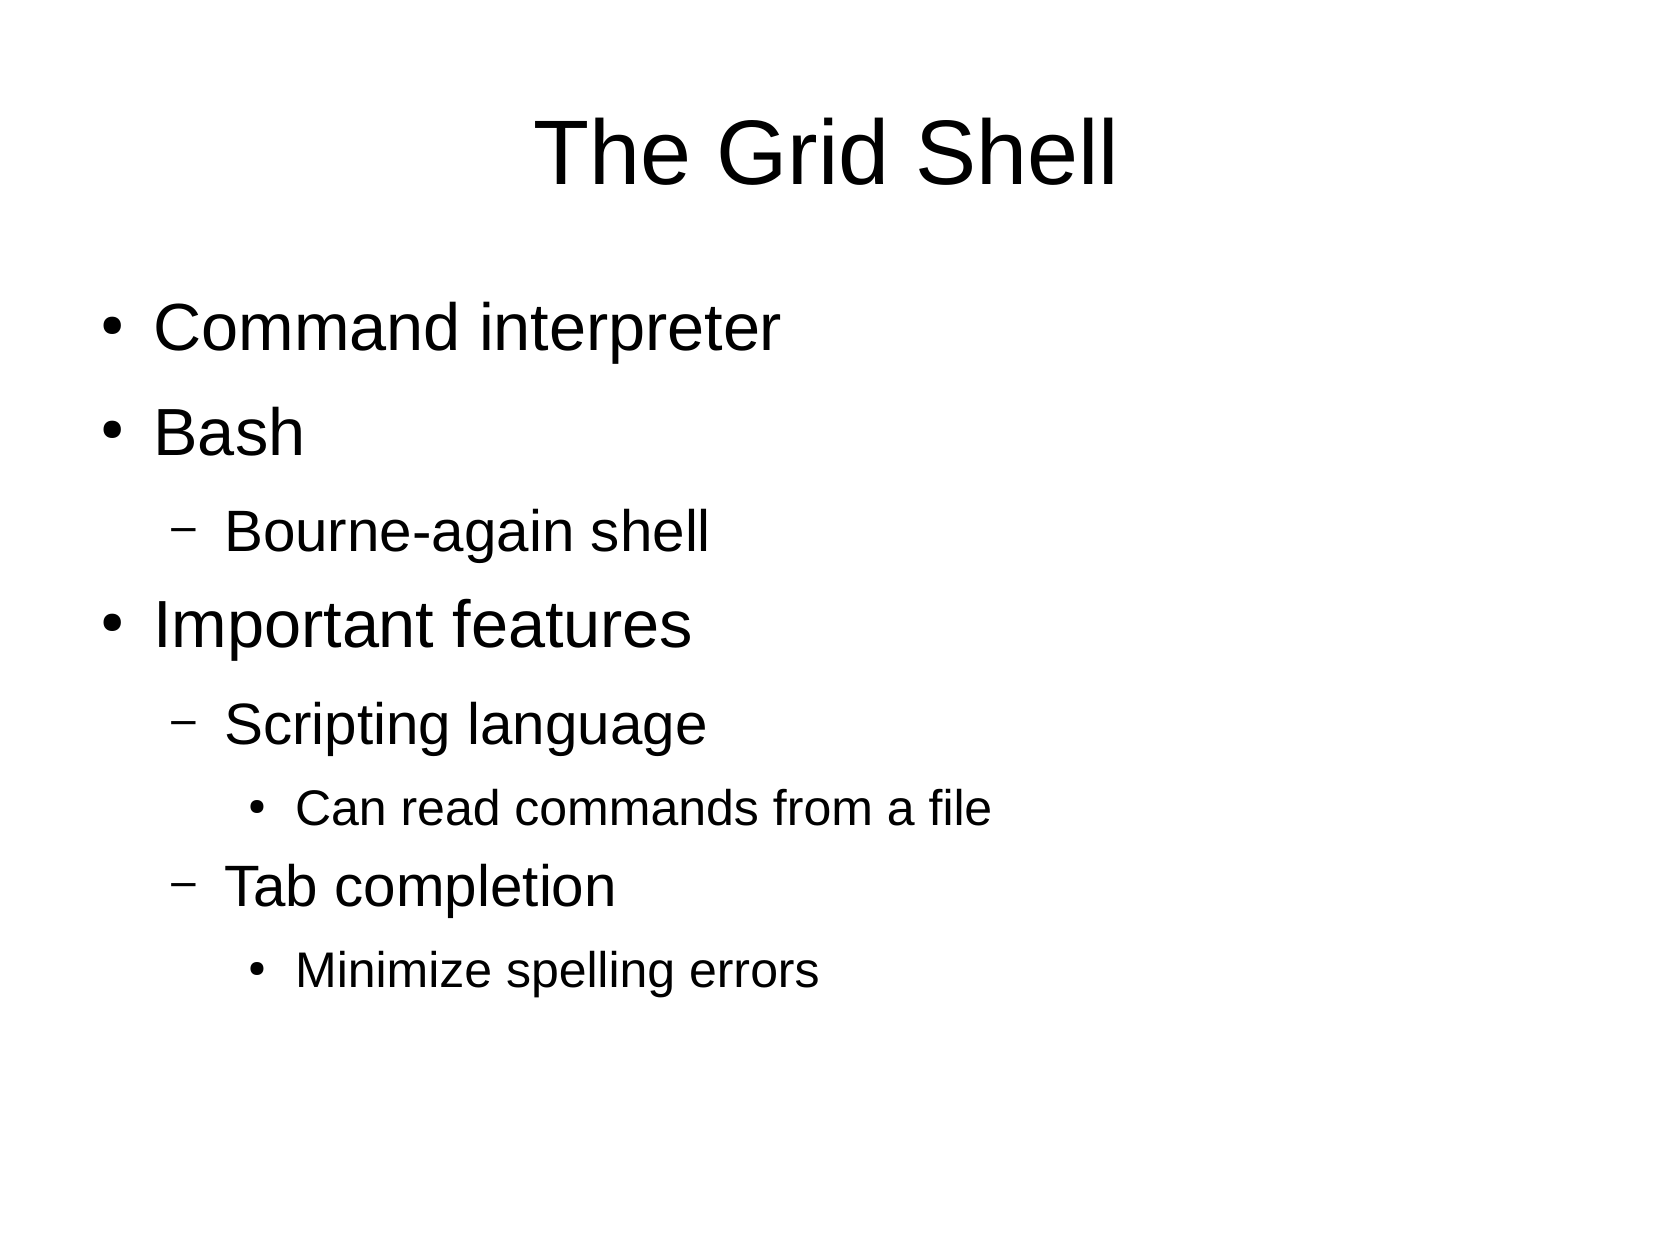

# The Grid Shell
Command interpreter
Bash
Bourne-again shell
Important features
Scripting language
Can read commands from a file
Tab completion
Minimize spelling errors